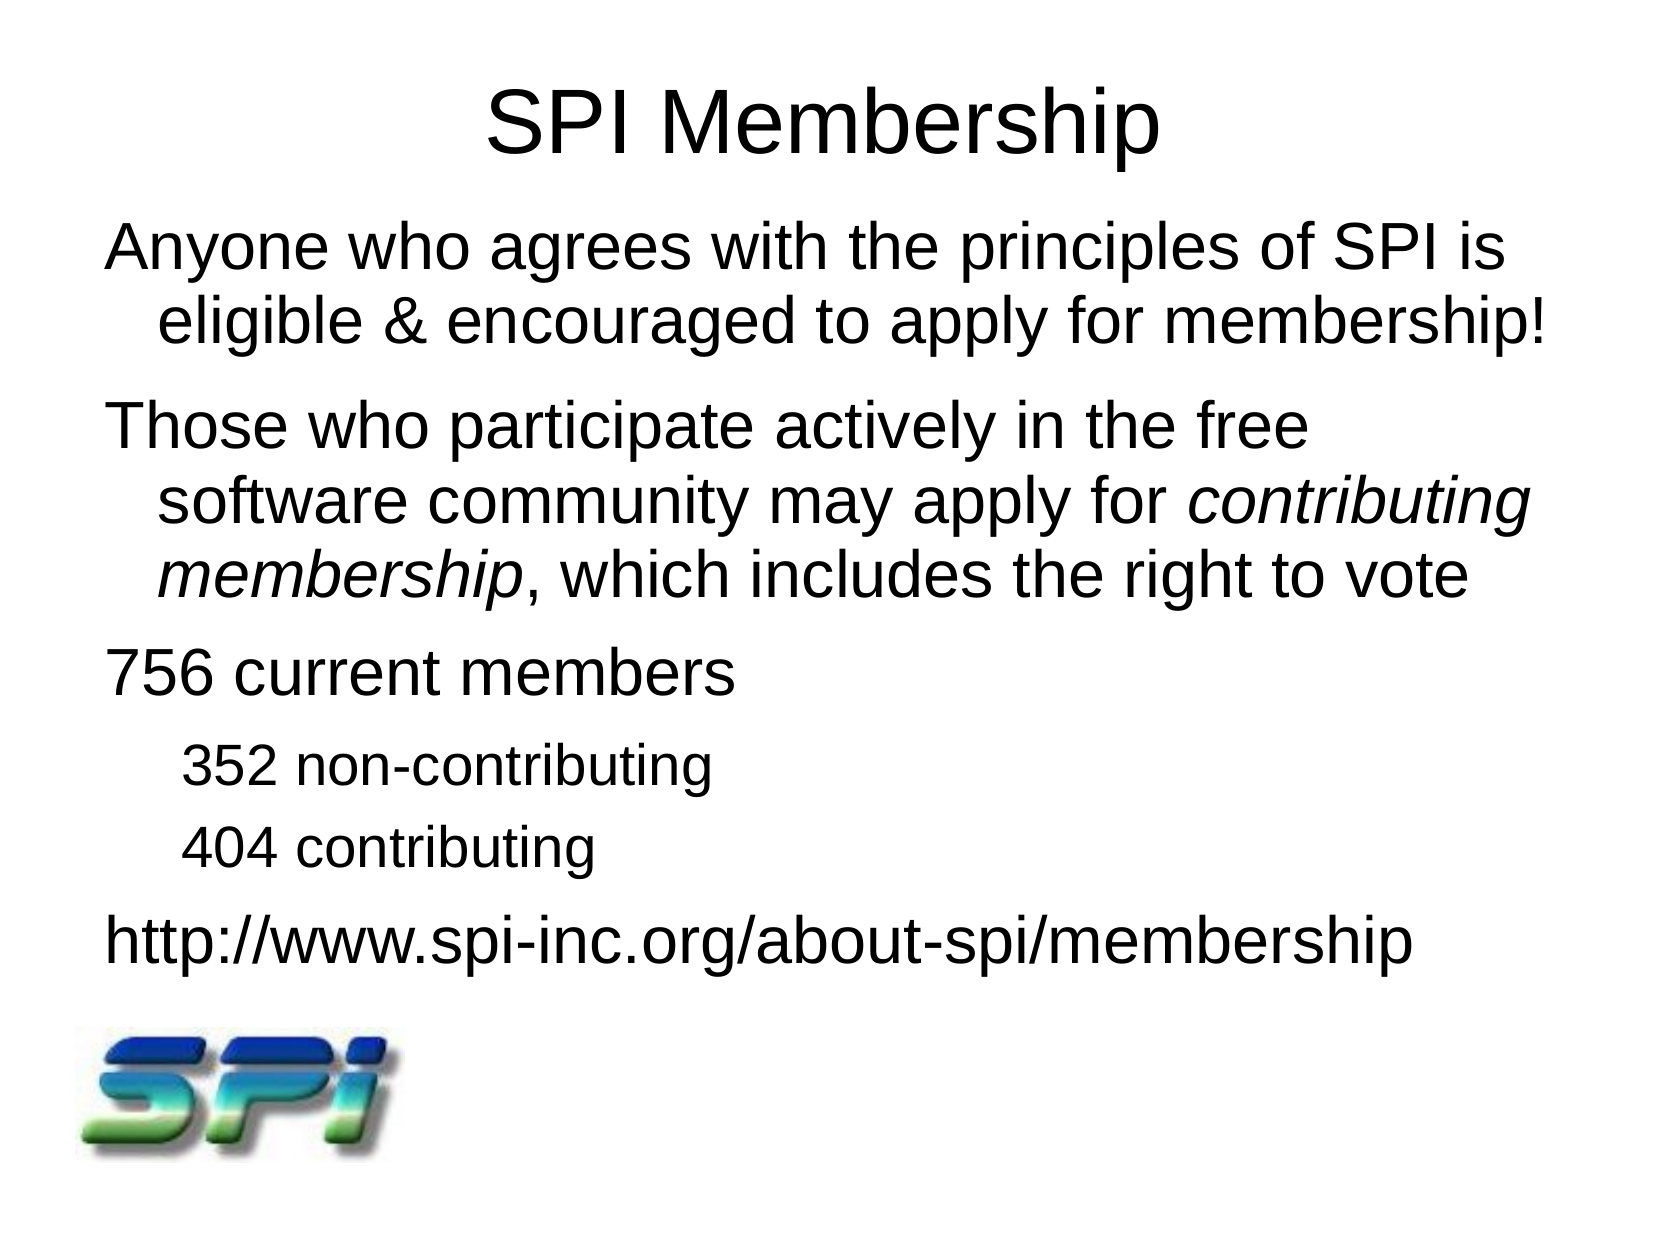

# SPI Membership
Anyone who agrees with the principles of SPI is eligible & encouraged to apply for membership!
Those who participate actively in the free software community may apply for contributing membership, which includes the right to vote
756 current members
352 non-contributing
404 contributing
http://www.spi-inc.org/about-spi/membership